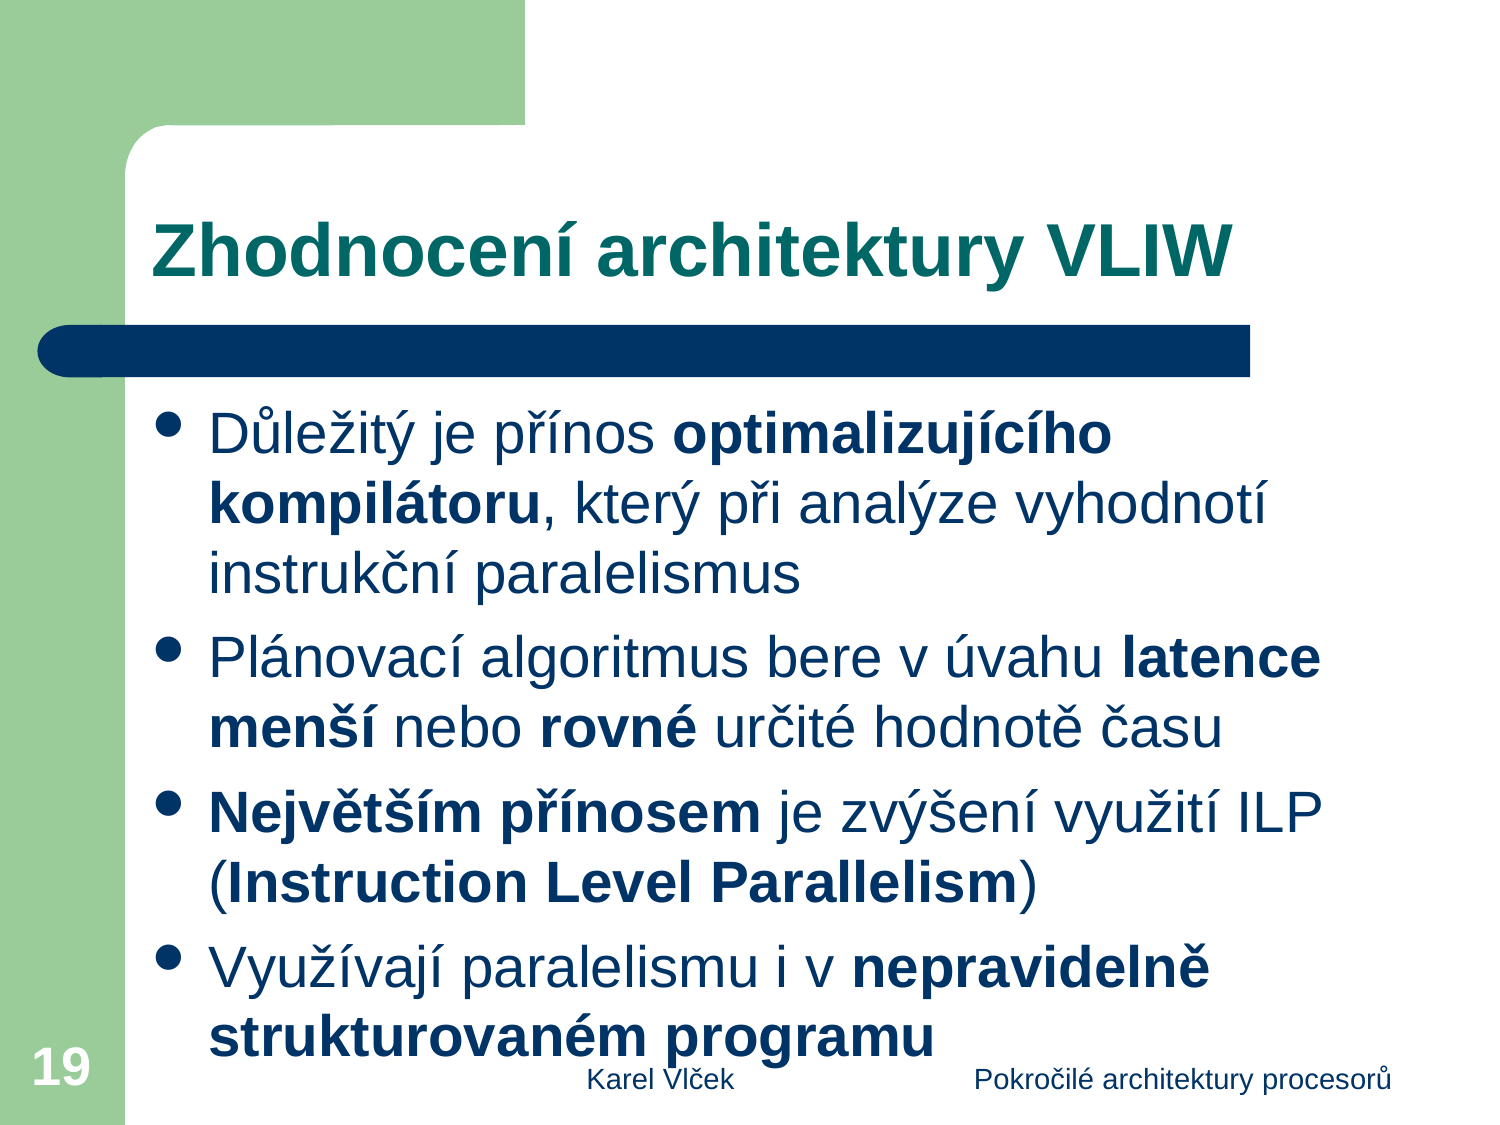

# Zhodnocení architektury VLIW
Důležitý je přínos optimalizujícího kompilátoru, který při analýze vyhodnotí instrukční paralelismus
Plánovací algoritmus bere v úvahu latence menší nebo rovné určité hodnotě času
Největším přínosem je zvýšení využití ILP (Instruction Level Parallelism)
Využívají paralelismu i v nepravidelně strukturovaném programu
19
Karel Vlček
Pokročilé architektury procesorů